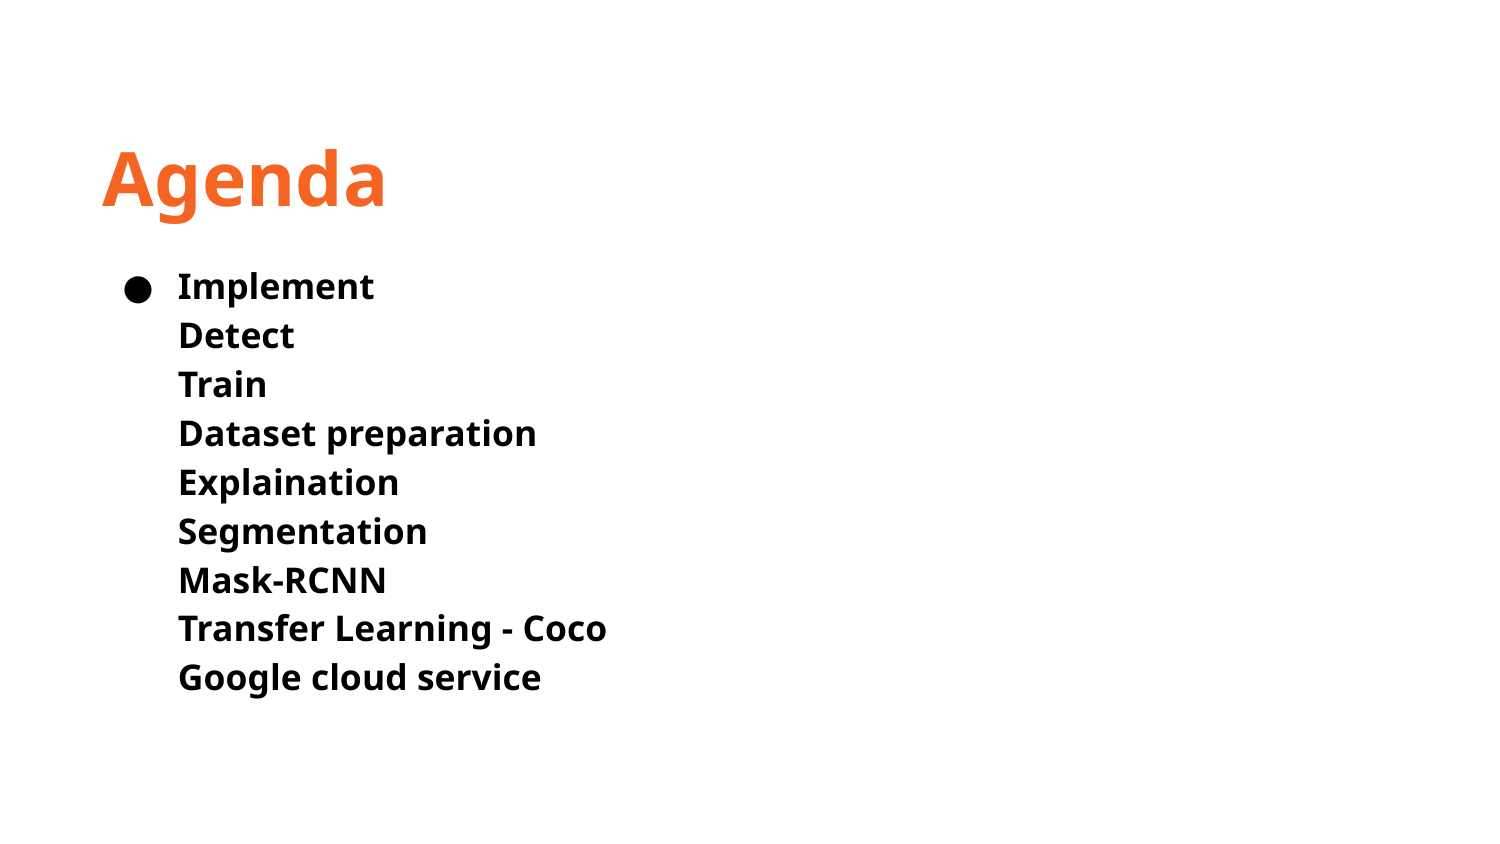

# Agenda
Implement
Detect
Train
Dataset preparation
Explaination
Segmentation
Mask-RCNN
Transfer Learning - Coco
Google cloud service